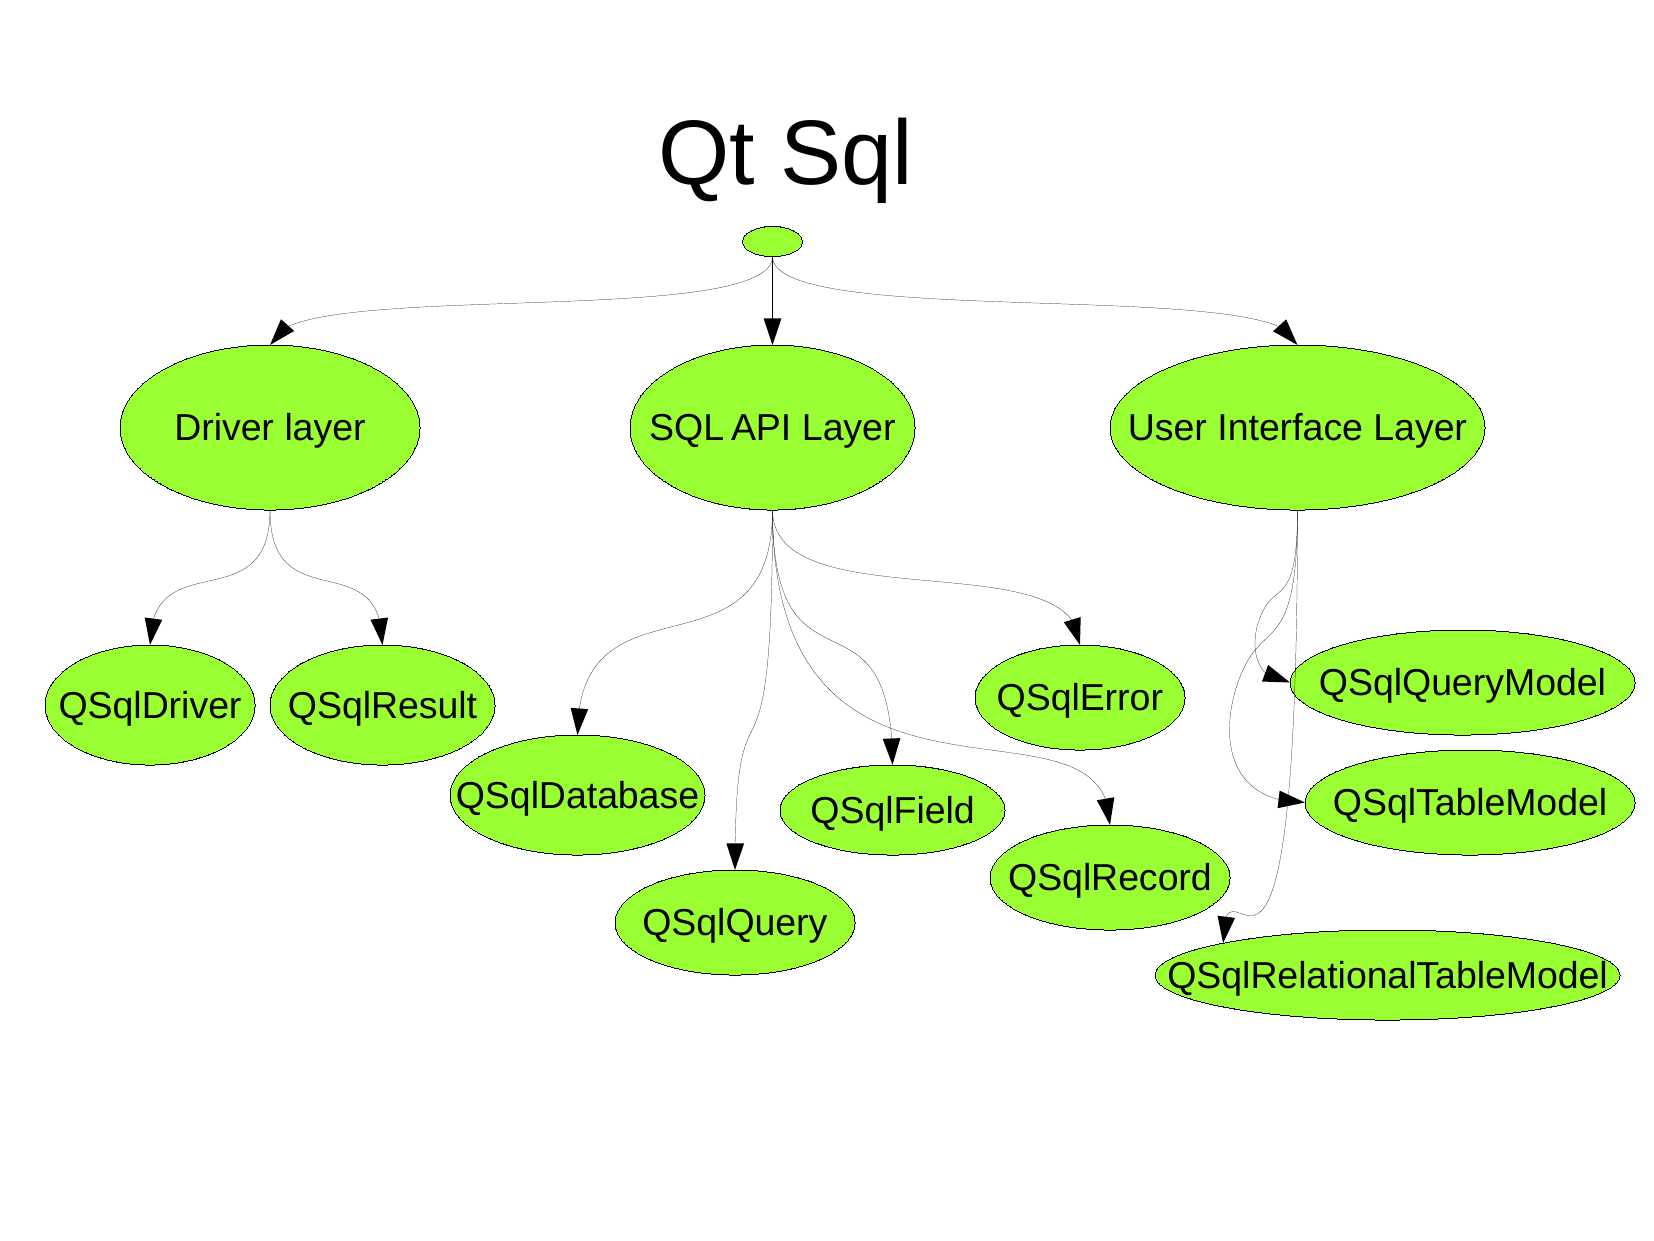

# Qt Sql
Driver layer
SQL API Layer
User Interface Layer
QSqlQueryModel
QSqlDriver
QSqlResult
QSqlError
QSqlDatabase
QSqlTableModel
QSqlField
QSqlRecord
QSqlQuery
QSqlRelationalTableModel